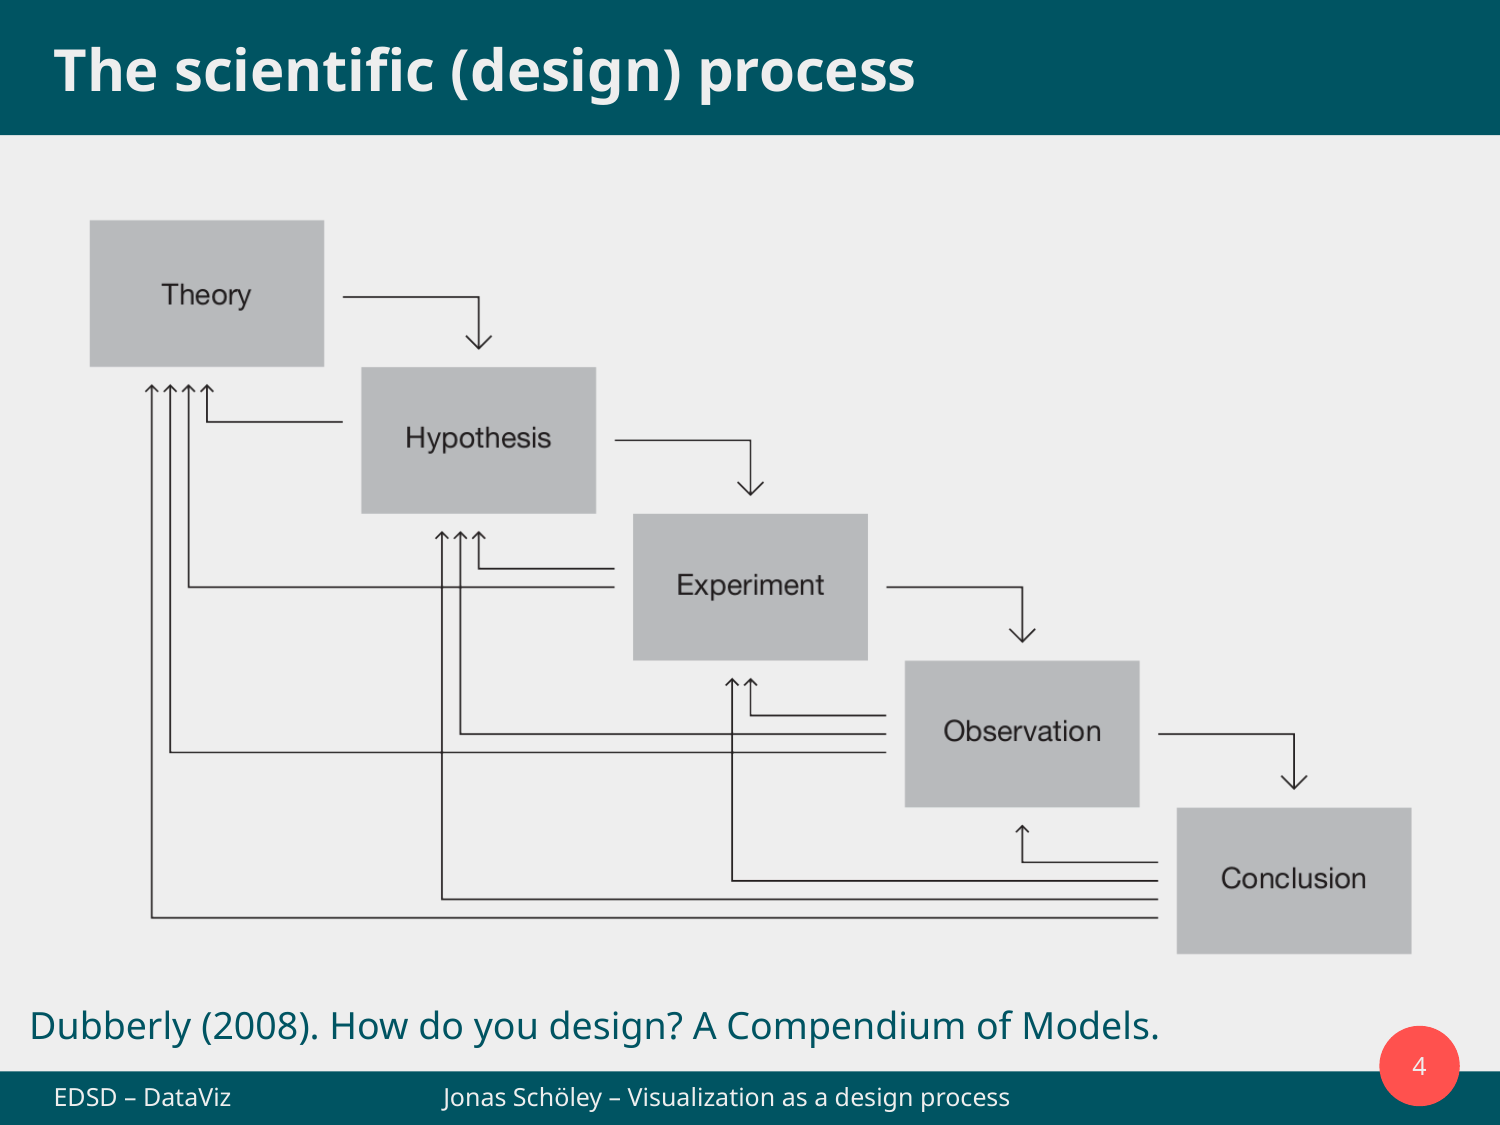

# The scientific (design) process
Dubberly (2008). How do you design? A Compendium of Models.
4
EDSD – DataViz
Jonas Schöley – Visualization as a design process